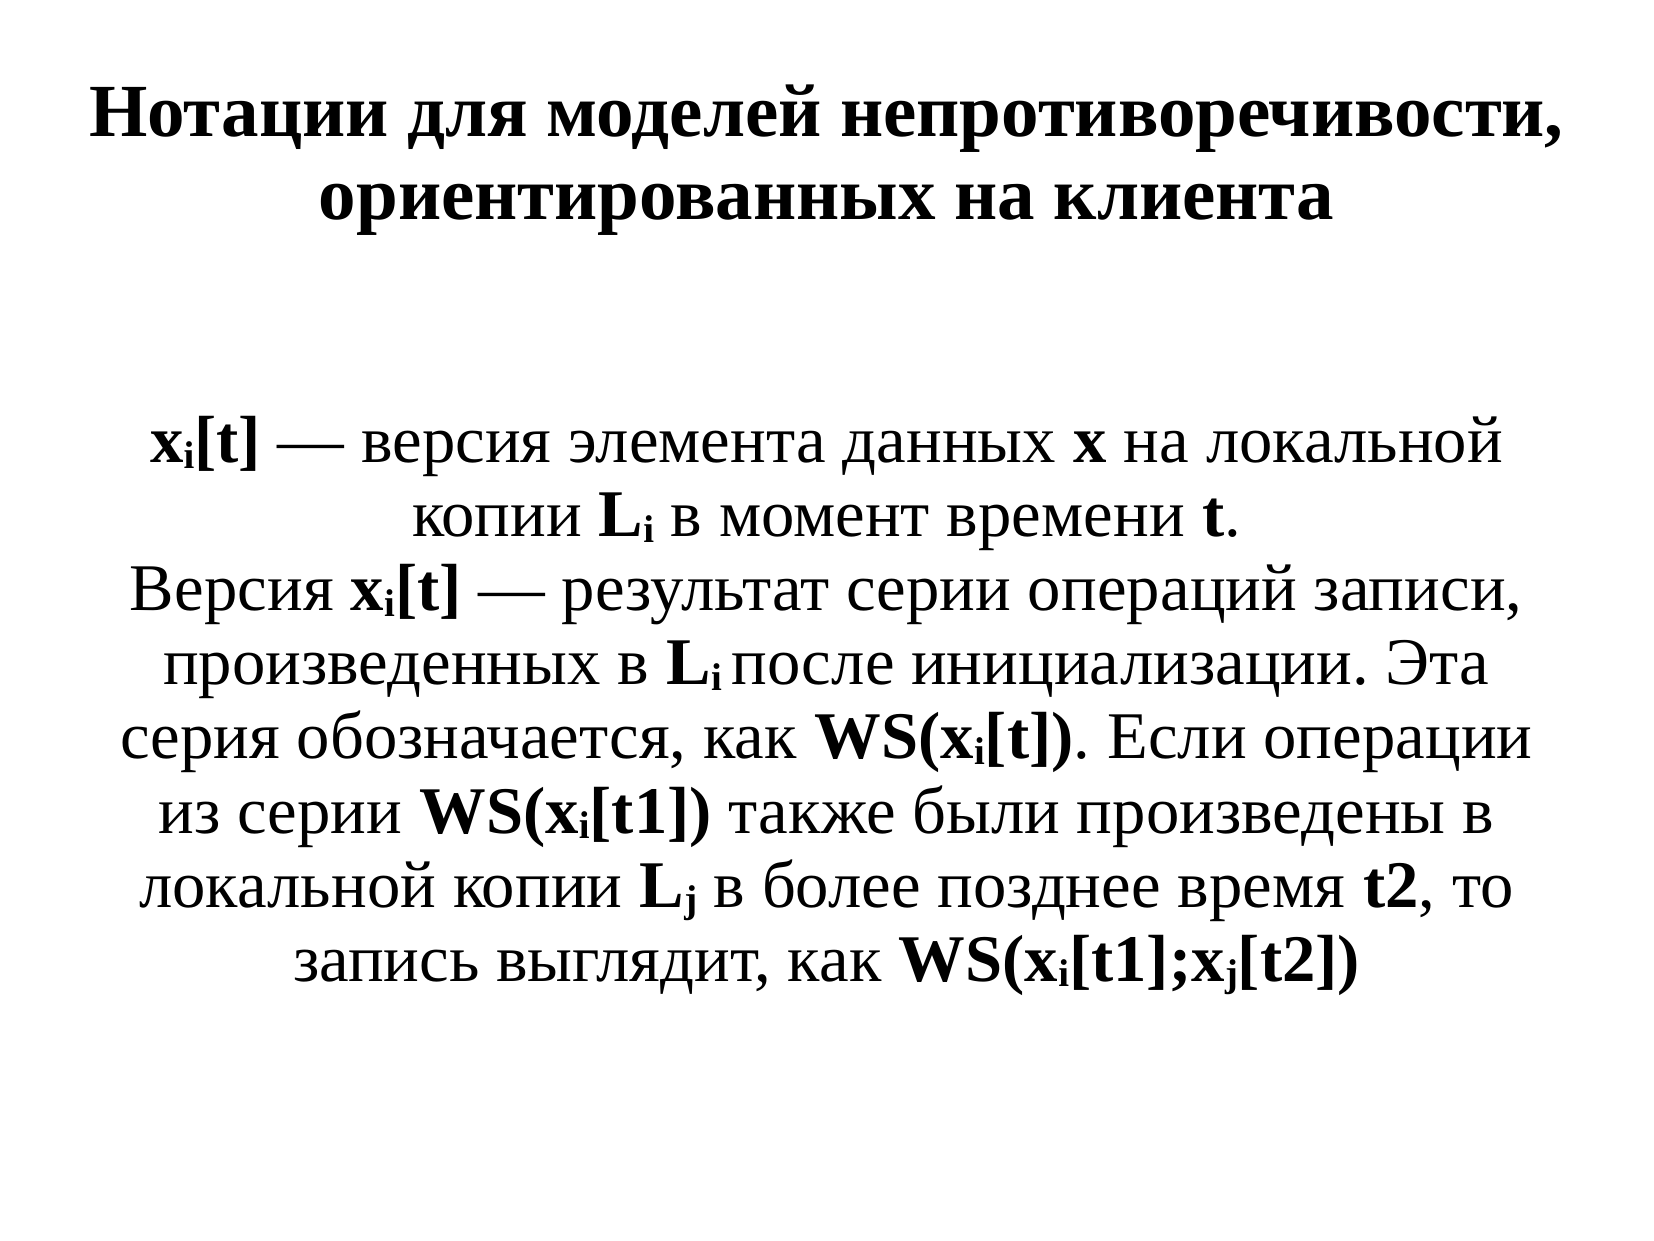

# Нотации для моделей непротиворечивости, ориентированных на клиента
xi[t] — версия элемента данных x на локальной копии Li в момент времени t.
Версия xi[t] — результат серии операций записи, произведенных в Li после инициализации. Эта серия обозначается, как WS(xi[t]). Если операции из серии WS(xi[t1]) также были произведены в локальной копии Lj в более позднее время t2, то запись выглядит, как WS(xi[t1];xj[t2])